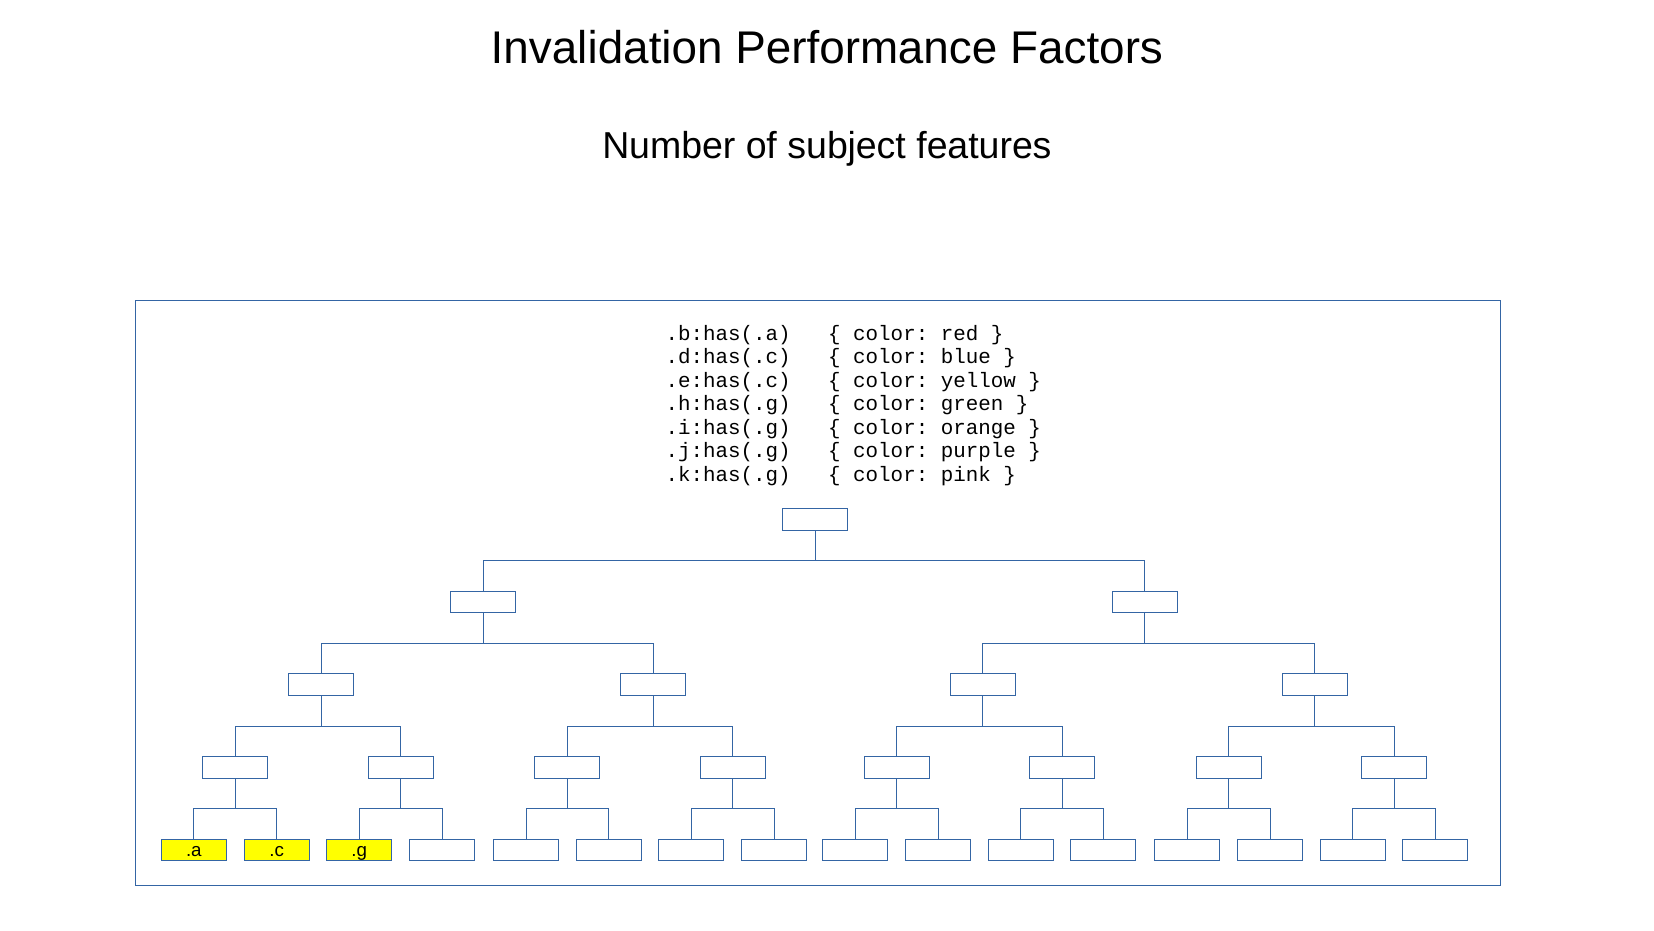

Invalidation Performance Factors
Number of subject features
.b:has(.a) { color: red }
.d:has(.c) { color: blue }
.e:has(.c) { color: yellow }
.h:has(.g) { color: green }
.i:has(.g) { color: orange }
.j:has(.g) { color: purple }
.k:has(.g) { color: pink }
.a
.c
.g